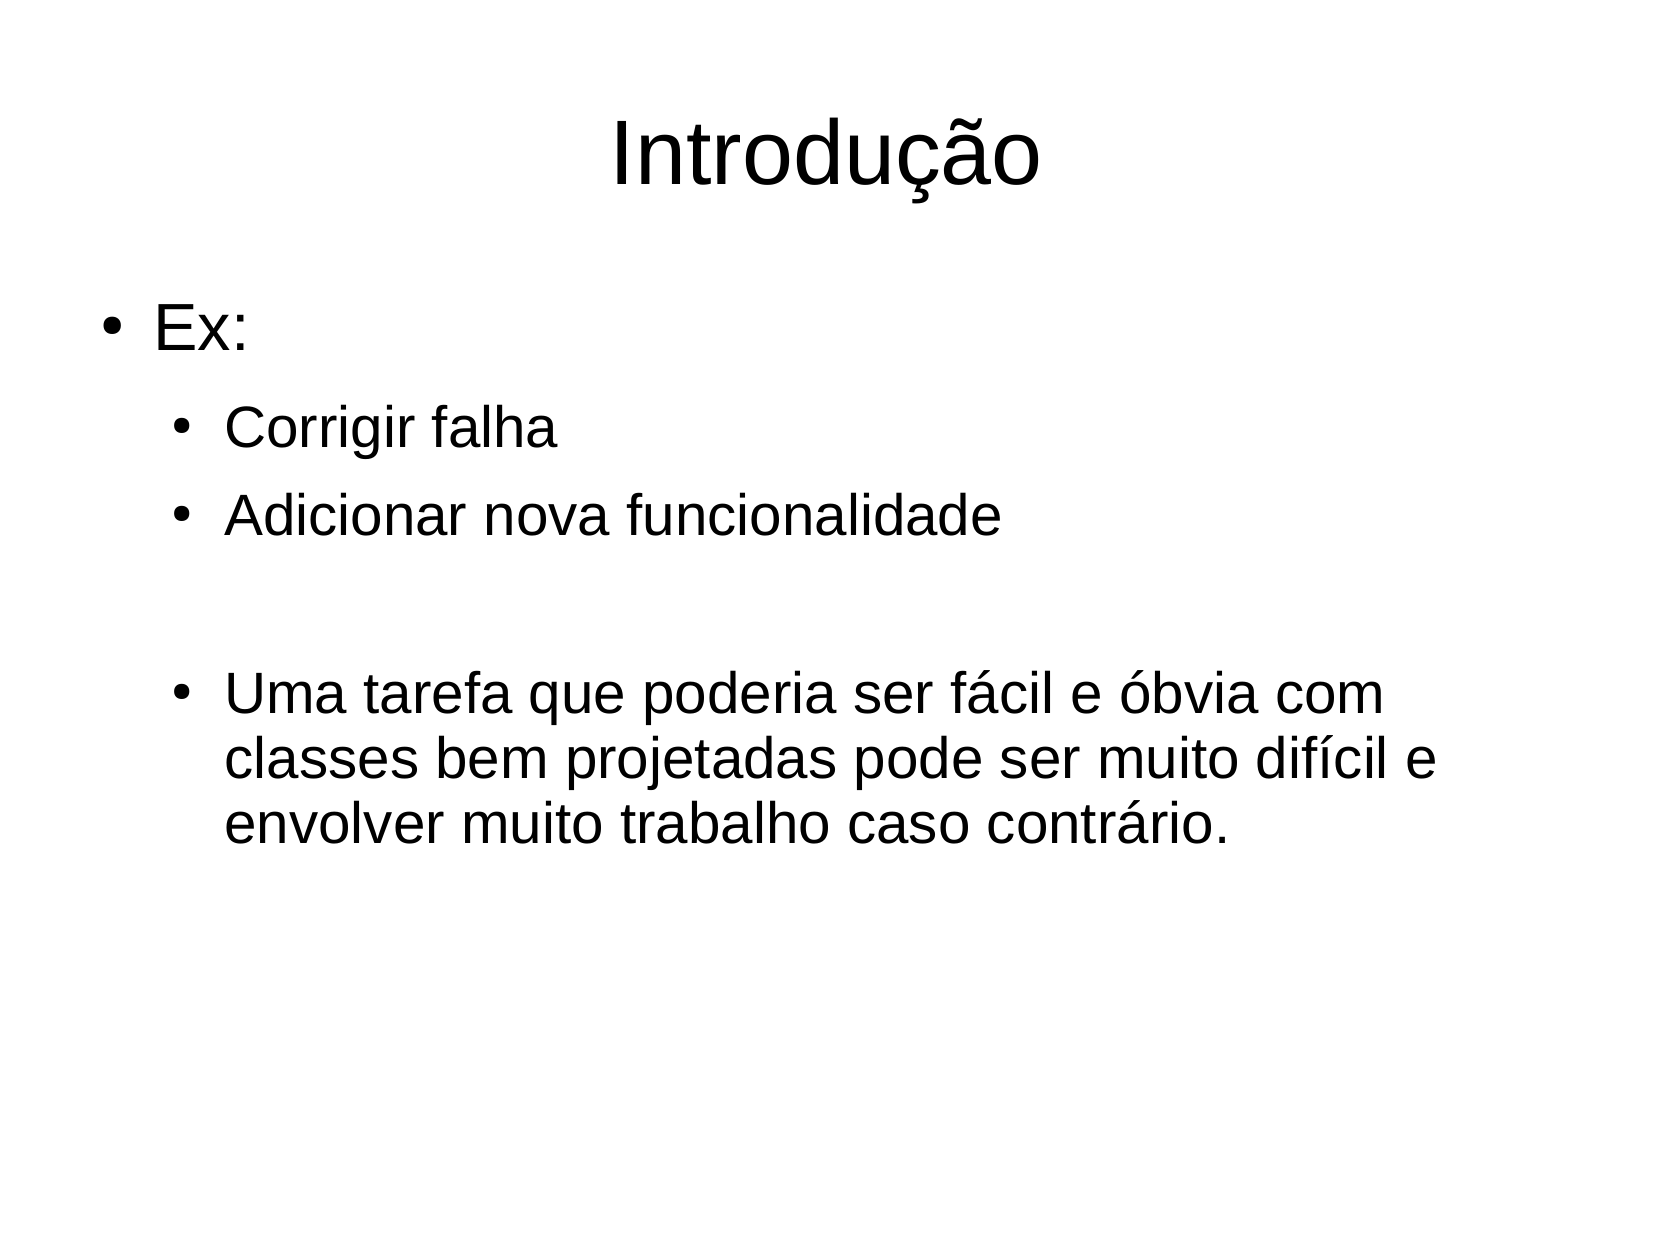

# Introdução
Ex:
Corrigir falha
Adicionar nova funcionalidade
Uma tarefa que poderia ser fácil e óbvia com classes bem projetadas pode ser muito difícil e envolver muito trabalho caso contrário.